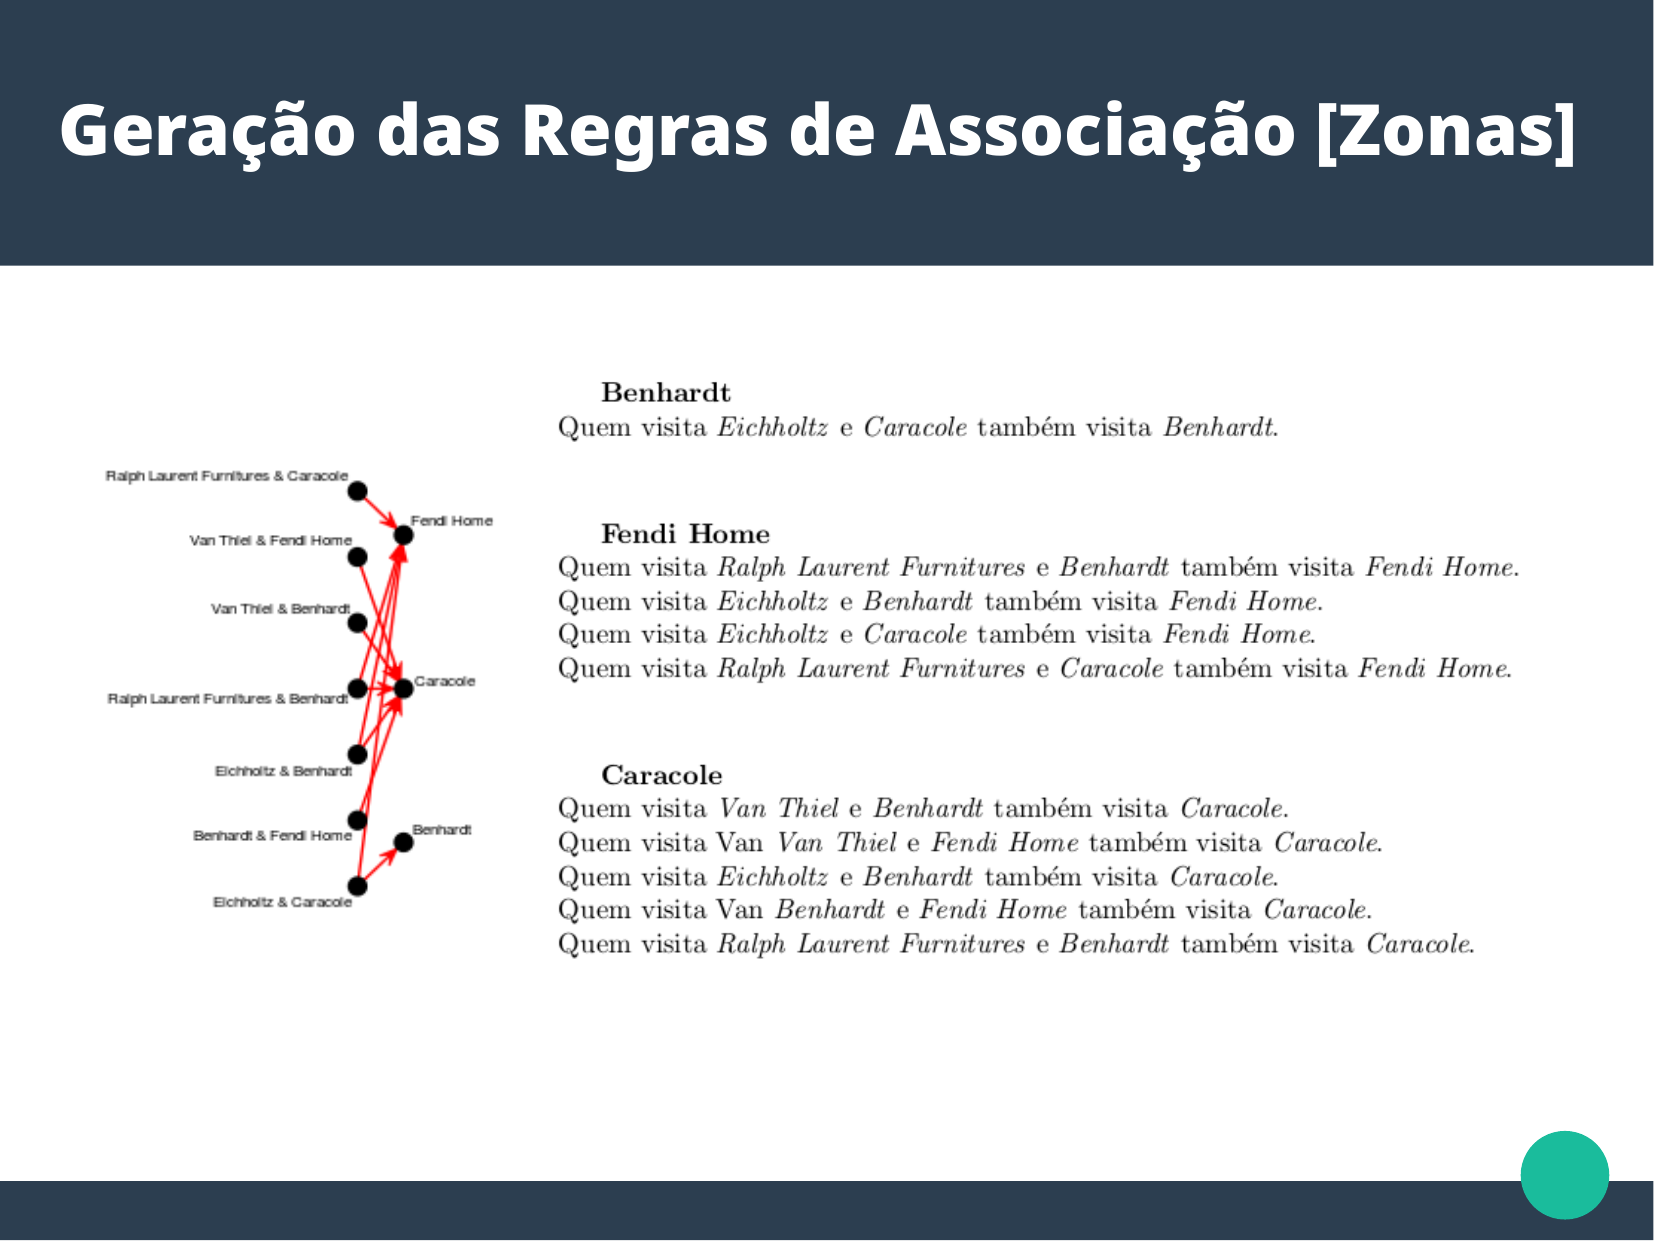

# Geração das Regras de Associação [Zonas]